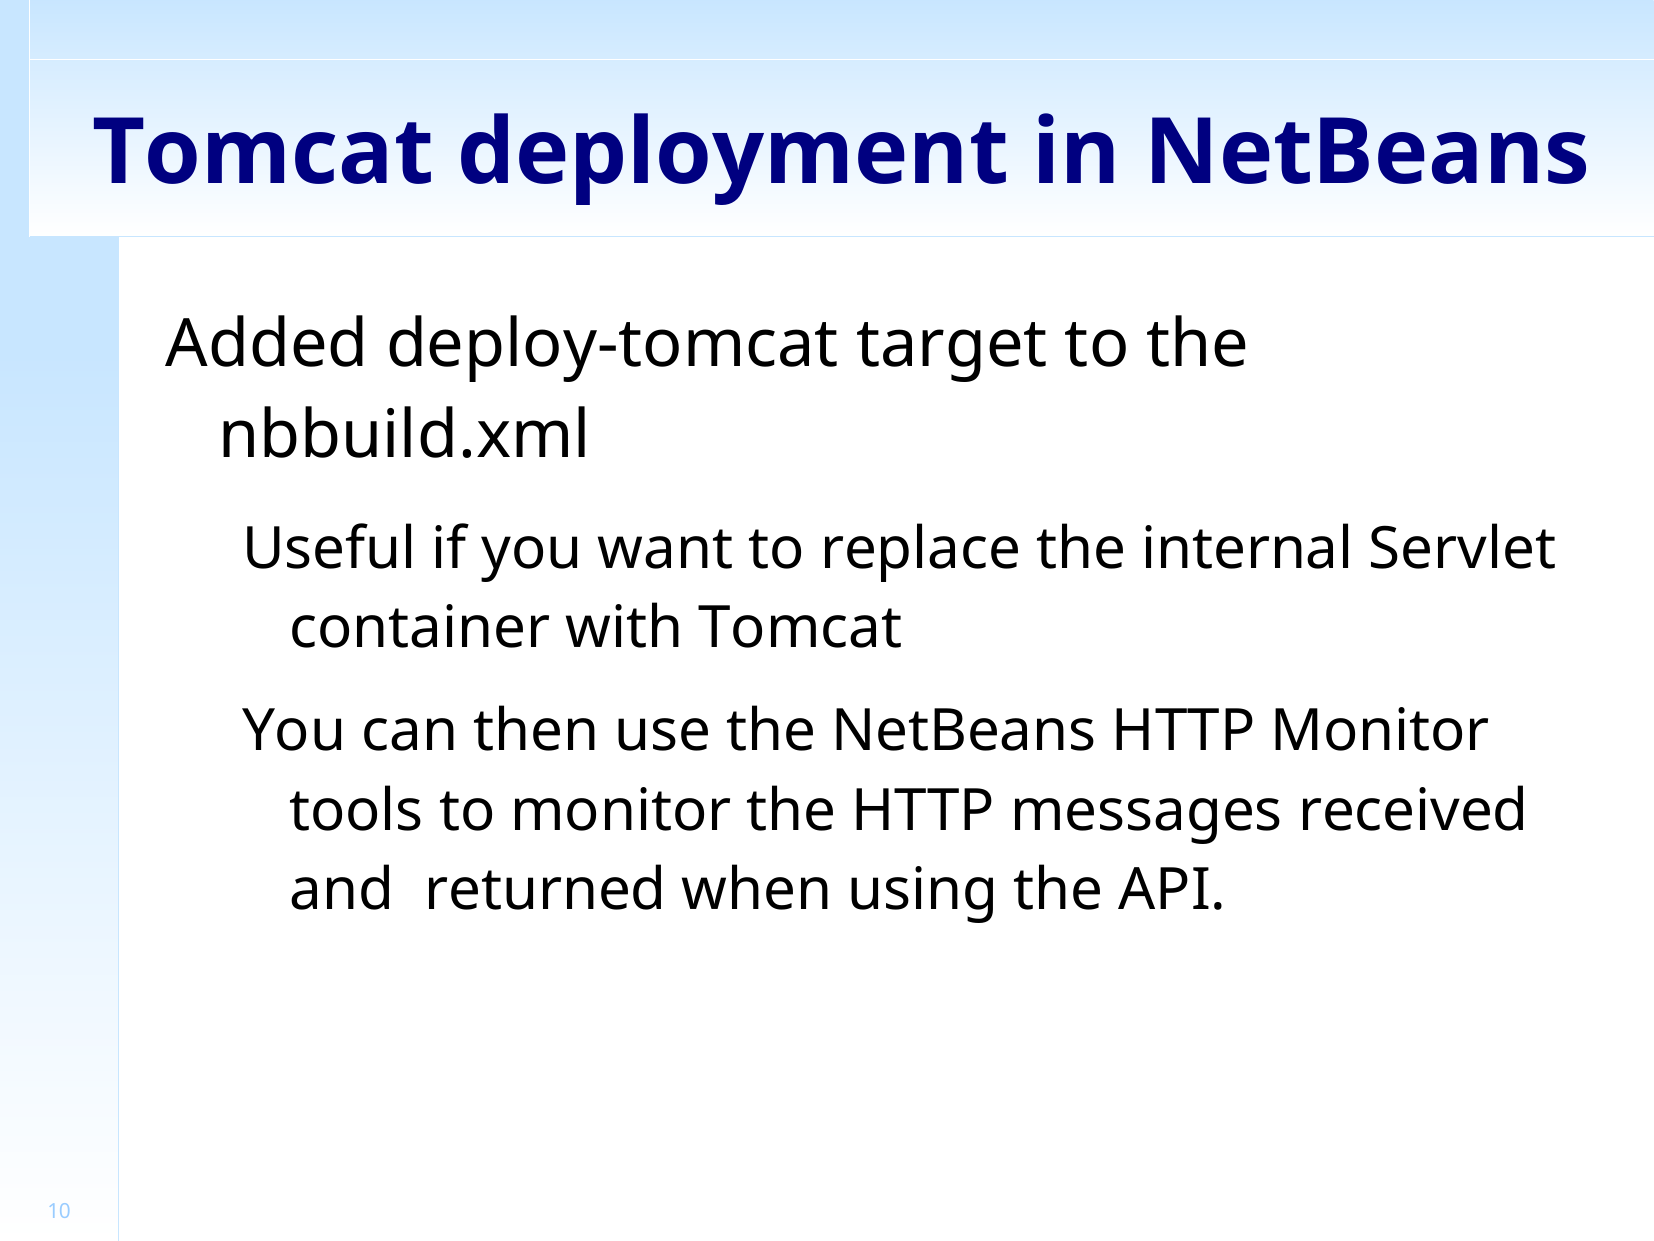

# Tomcat deployment in NetBeans
Added deploy-tomcat target to the nbbuild.xml
Useful if you want to replace the internal Servlet container with Tomcat
You can then use the NetBeans HTTP Monitor tools to monitor the HTTP messages received and returned when using the API.